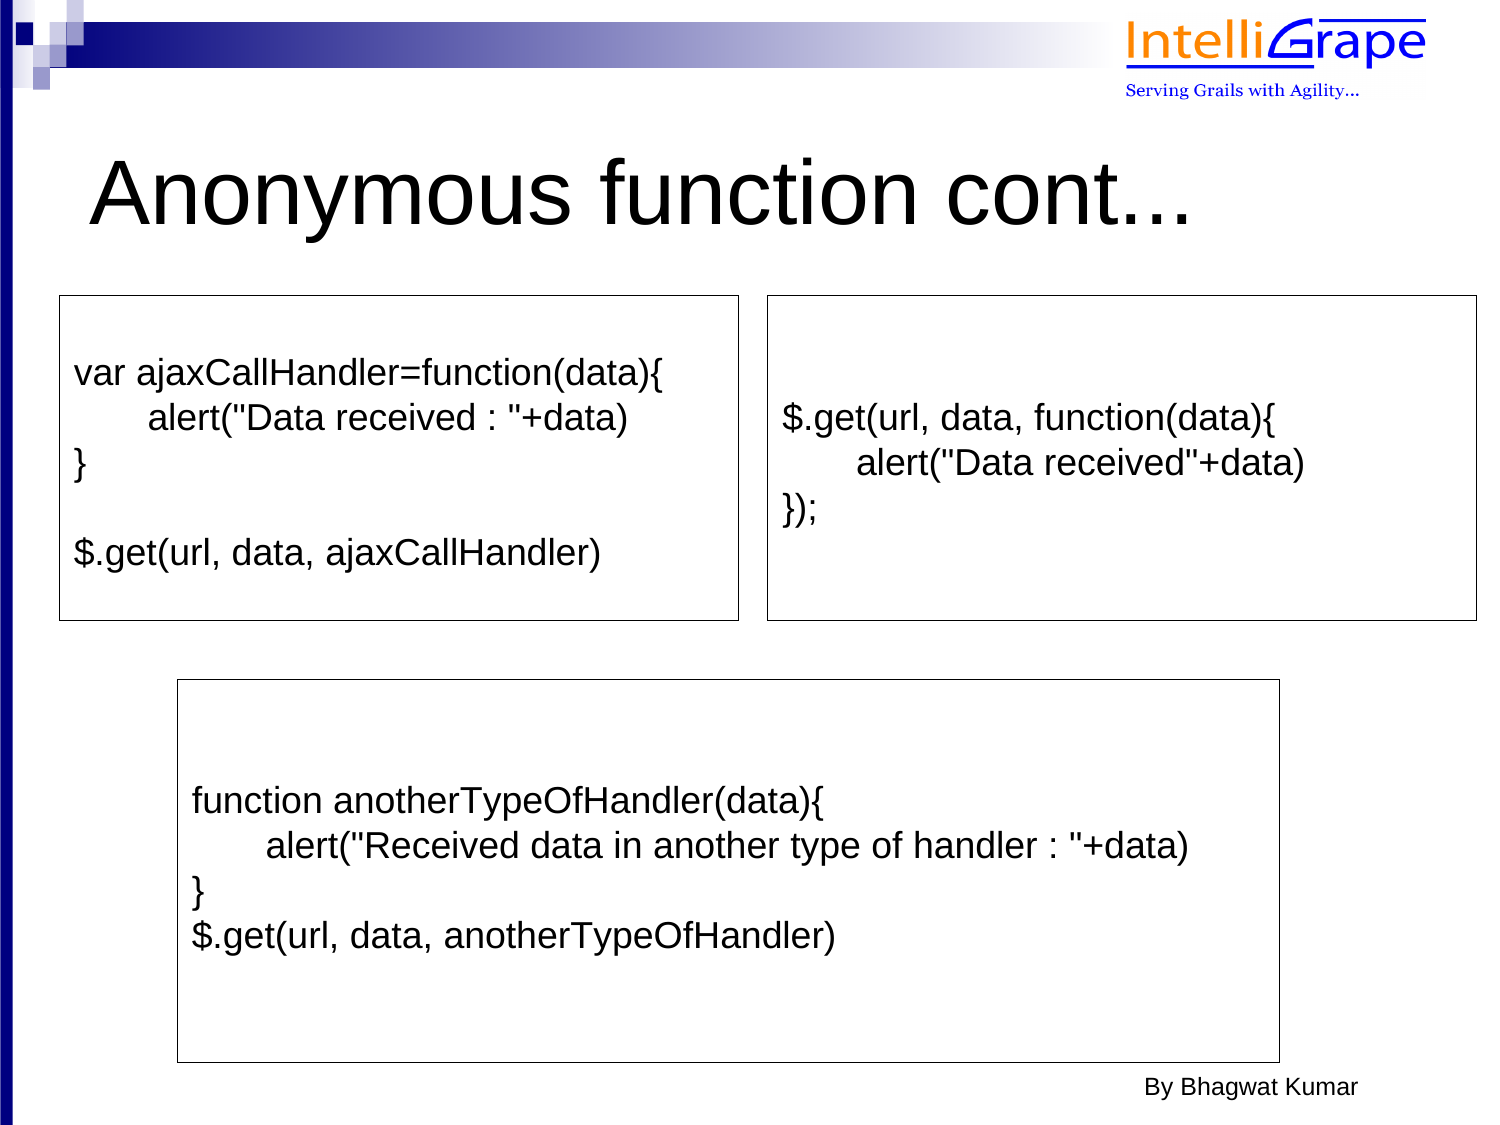

# Anonymous function cont...
var ajaxCallHandler=function(data){
	alert("Data received : "+data)
}
$.get(url, data, ajaxCallHandler)
$.get(url, data, function(data){
	alert("Data received"+data)
});
function anotherTypeOfHandler(data){
	alert("Received data in another type of handler : "+data)
}
$.get(url, data, anotherTypeOfHandler)